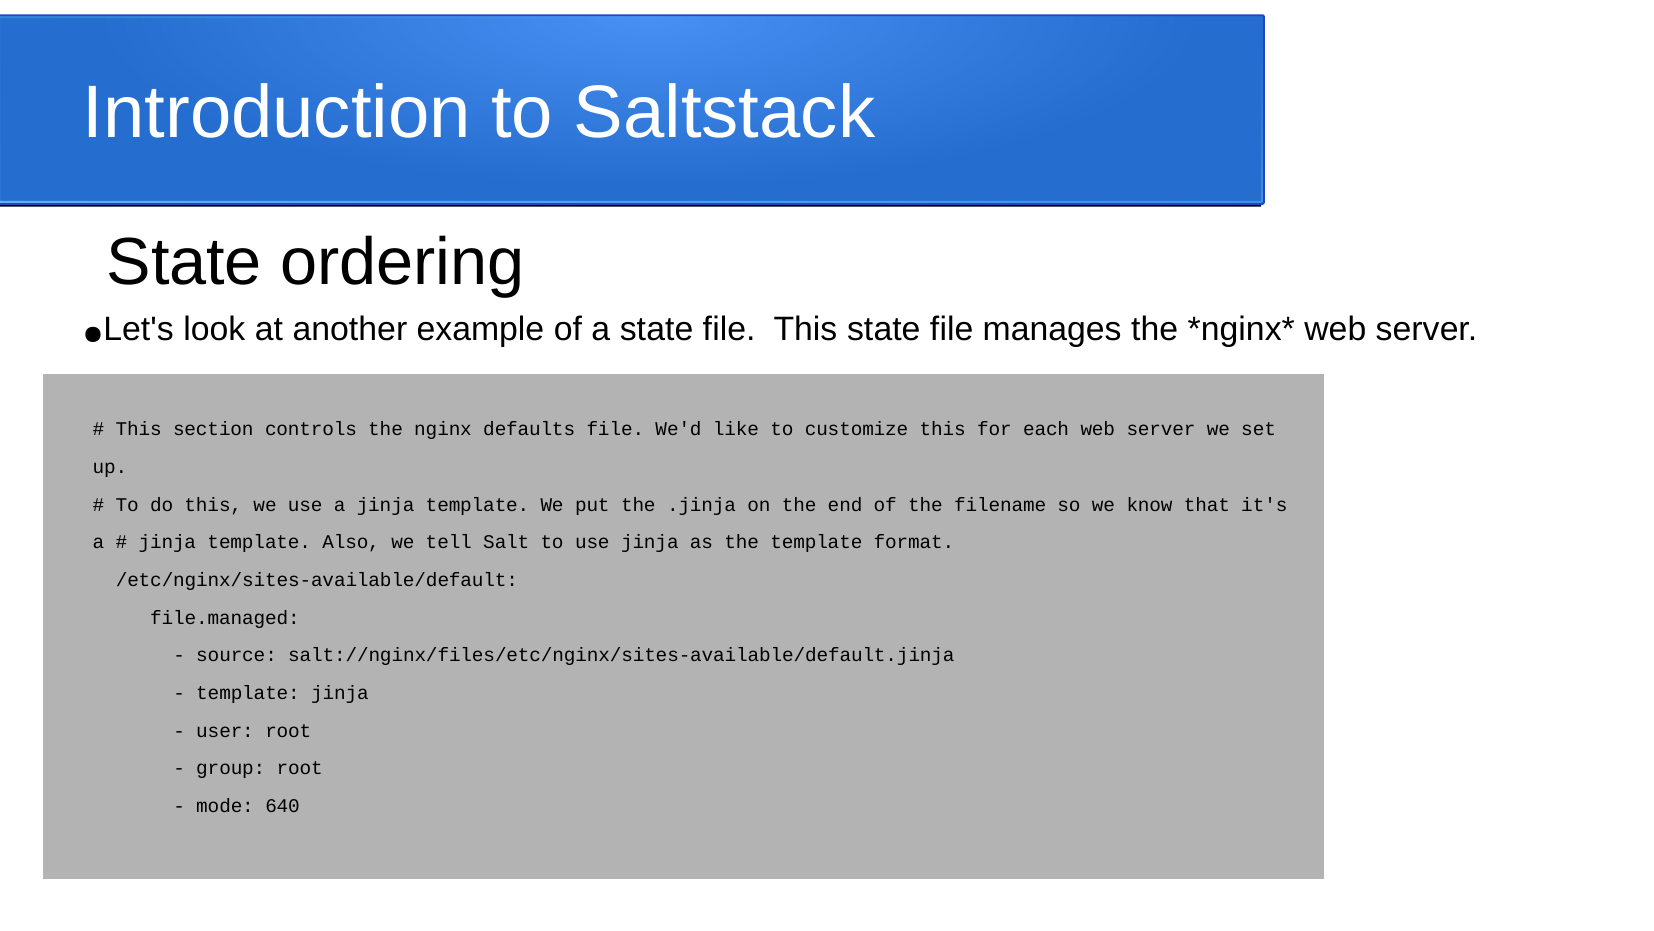

# Introduction to Saltstack
State ordering
Let's look at another example of a state file. This state file manages the *nginx* web server.
| # This section controls the nginx defaults file. We'd like to customize this for each web server we set up. # To do this, we use a jinja template. We put the .jinja on the end of the filename so we know that it's a # jinja template. Also, we tell Salt to use jinja as the template format. /etc/nginx/sites-available/default: file.managed: - source: salt://nginx/files/etc/nginx/sites-available/default.jinja - template: jinja - user: root - group: root - mode: 640 |
| --- |